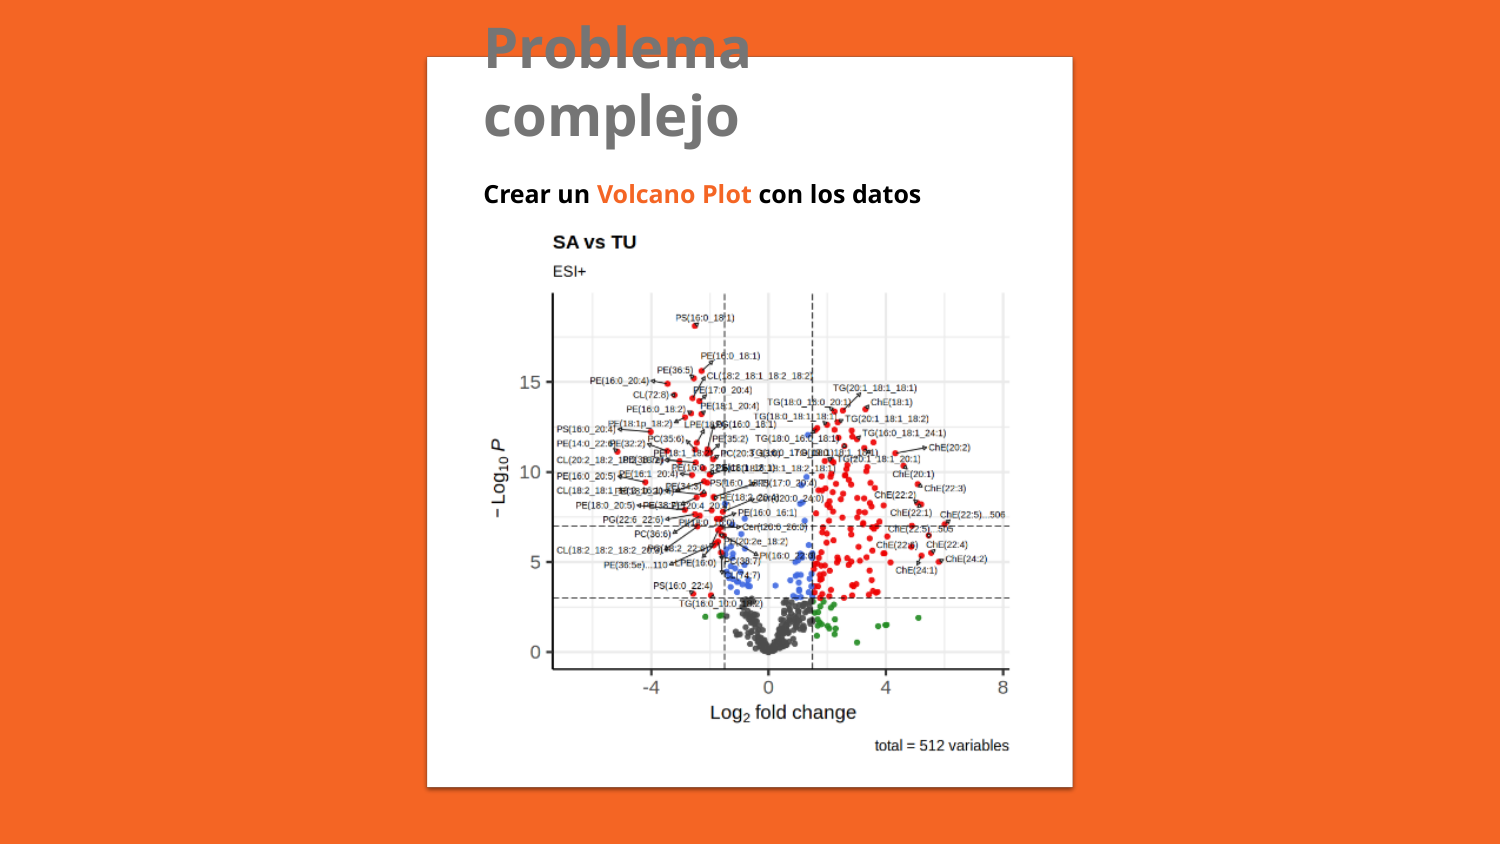

Problema complejo
# Crear un Volcano Plot con los datos